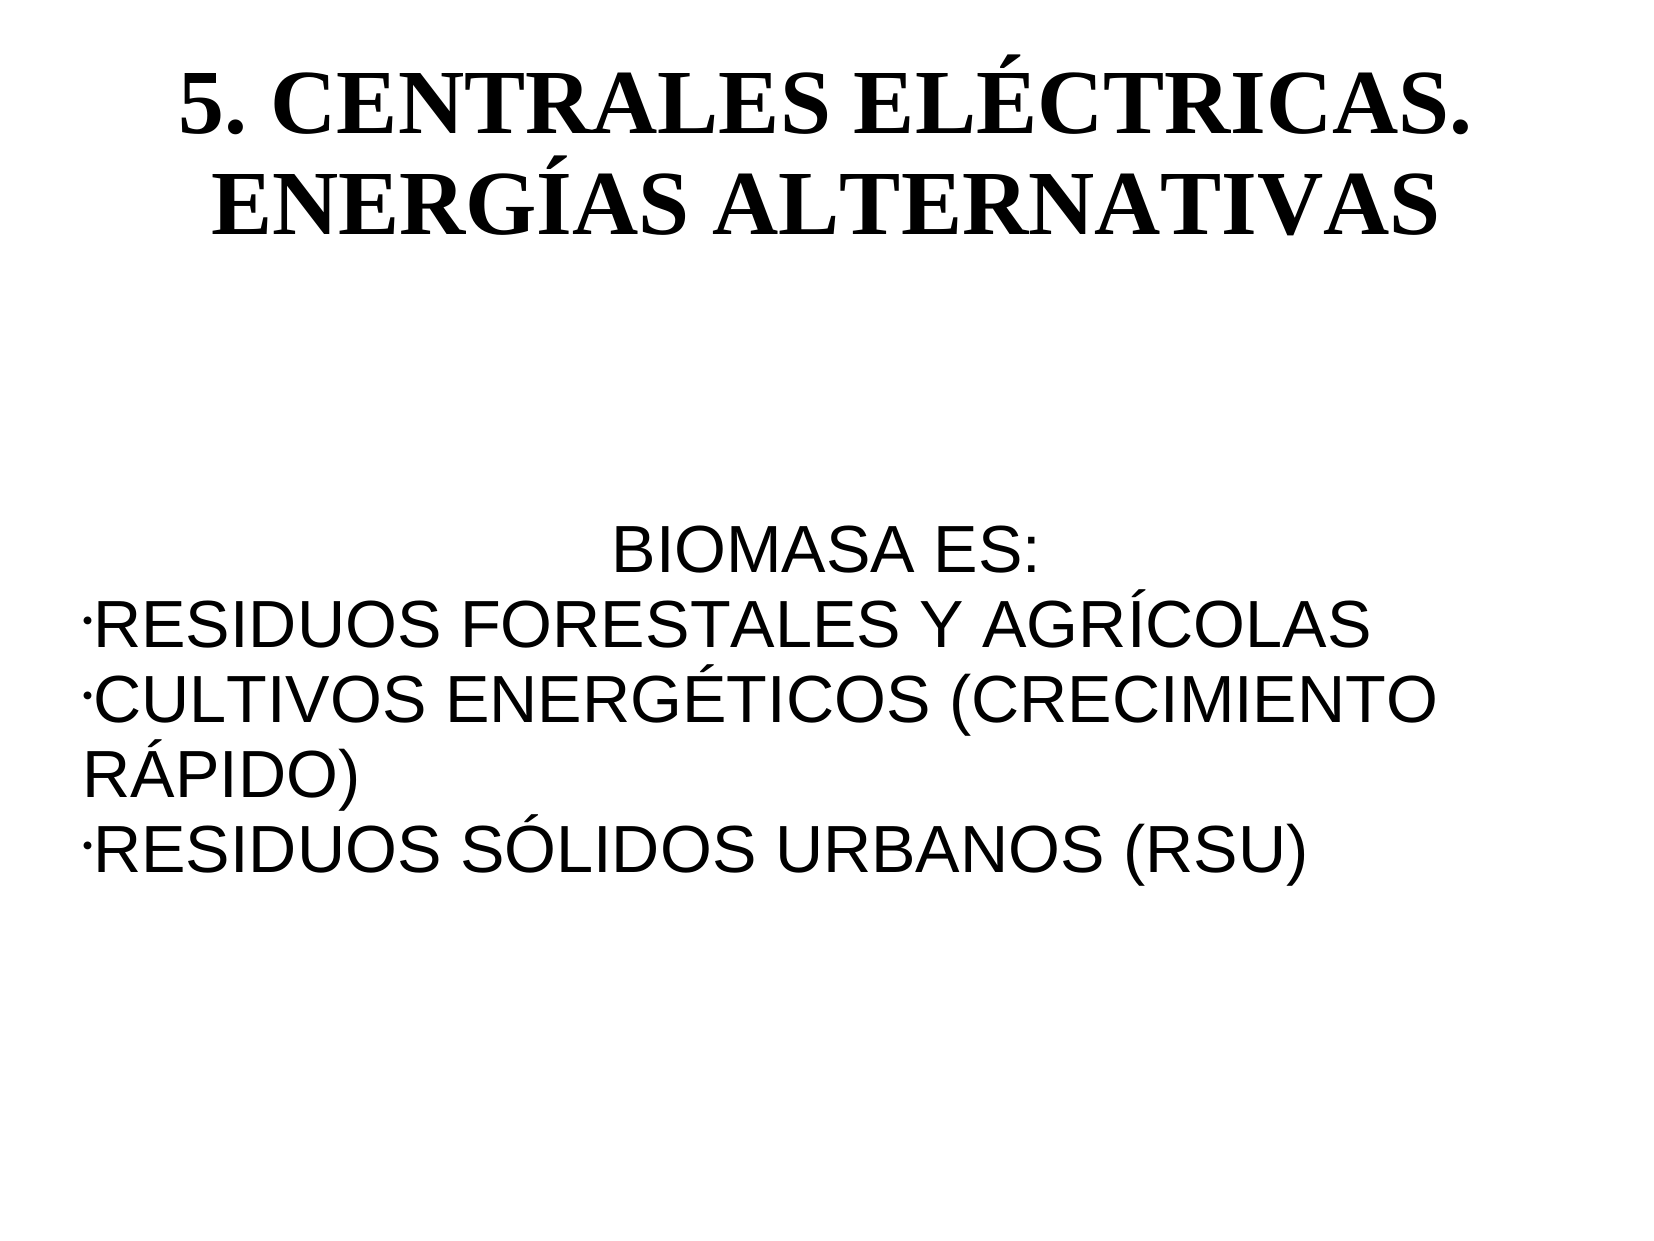

# 5. CENTRALES ELÉCTRICAS. ENERGÍAS ALTERNATIVAS
BIOMASA ES:
RESIDUOS FORESTALES Y AGRÍCOLAS
CULTIVOS ENERGÉTICOS (CRECIMIENTO RÁPIDO)
RESIDUOS SÓLIDOS URBANOS (RSU)